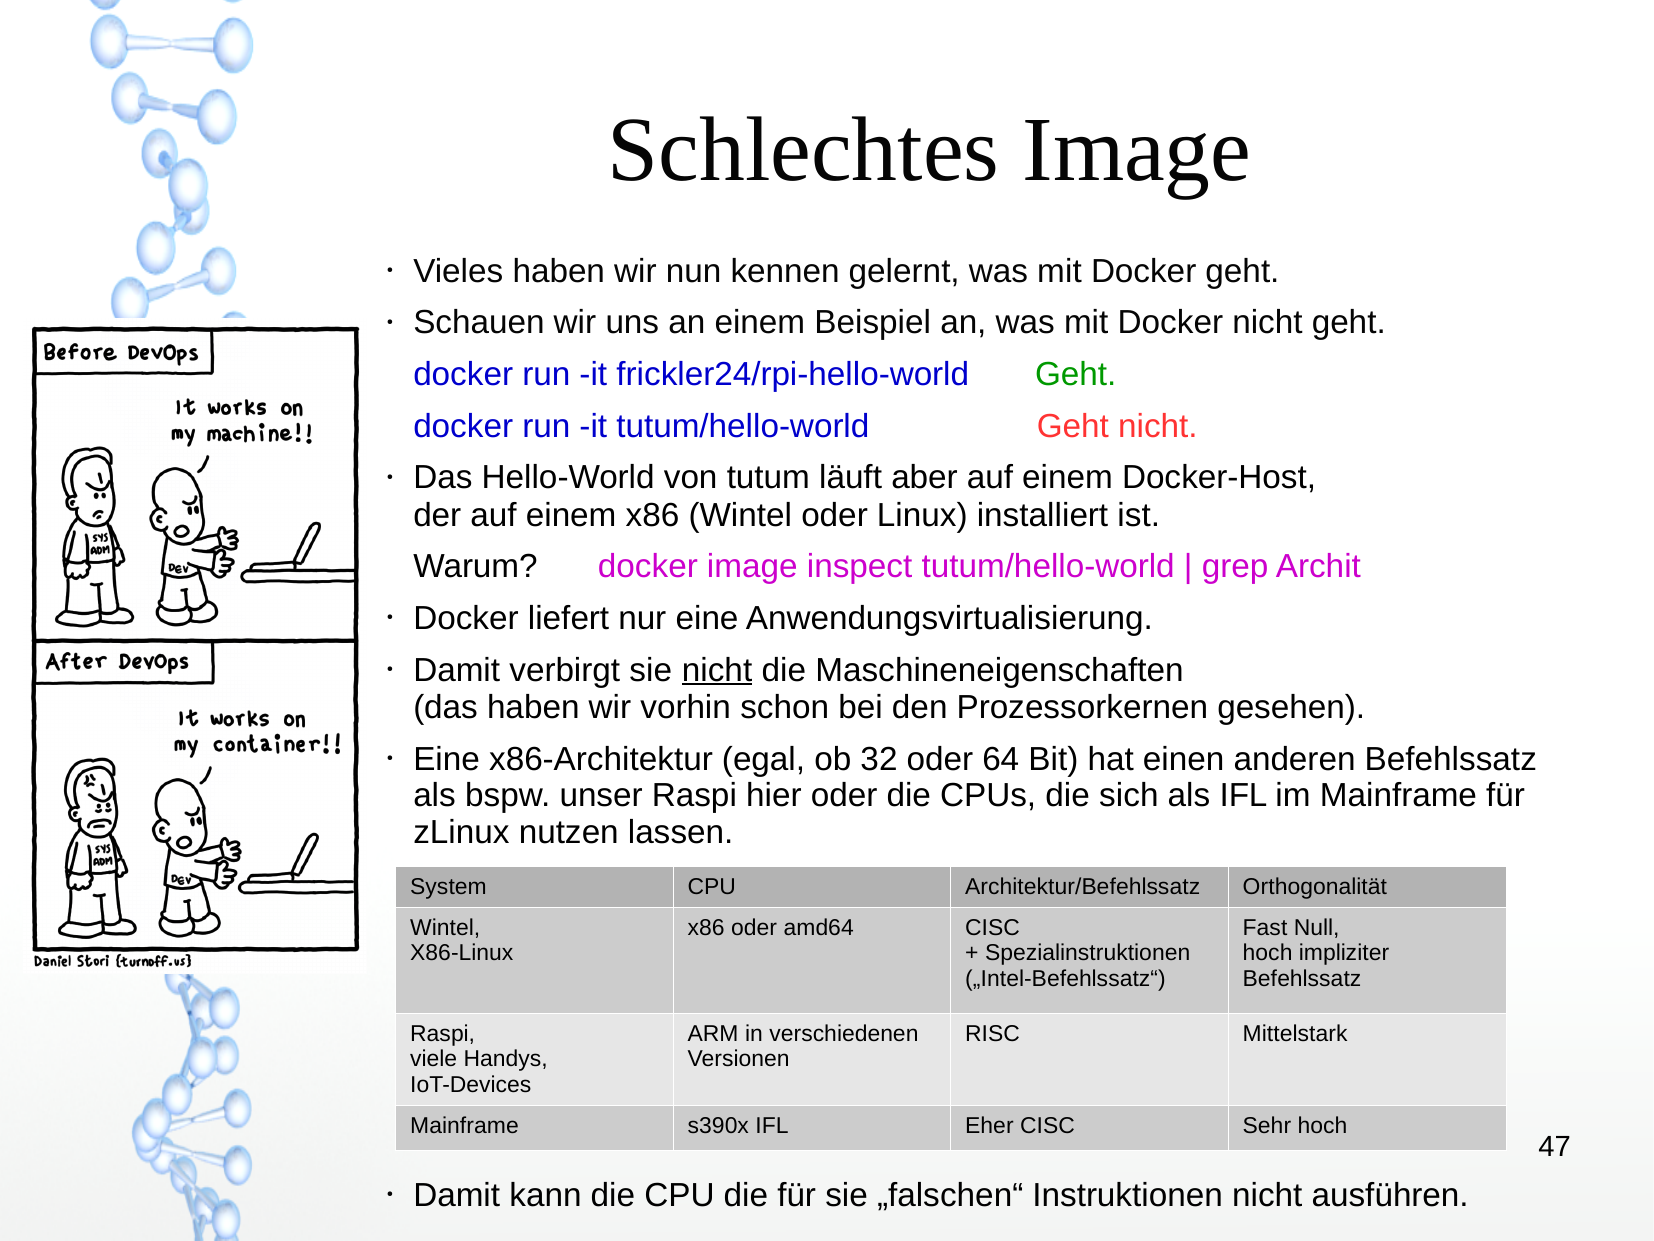

# Schlechtes Image
Vieles haben wir nun kennen gelernt, was mit Docker geht.
Schauen wir uns an einem Beispiel an, was mit Docker nicht geht.
docker run -it frickler24/rpi-hello-world Geht.
docker run -it tutum/hello-world Geht nicht.
Das Hello-World von tutum läuft aber auf einem Docker-Host,
der auf einem x86 (Wintel oder Linux) installiert ist.
Warum?		docker image inspect tutum/hello-world | grep Archit
Docker liefert nur eine Anwendungsvirtualisierung.
Damit verbirgt sie nicht die Maschineneigenschaften
(das haben wir vorhin schon bei den Prozessorkernen gesehen).
Eine x86-Architektur (egal, ob 32 oder 64 Bit) hat einen anderen Befehlssatz als bspw. unser Raspi hier oder die CPUs, die sich als IFL im Mainframe für zLinux nutzen lassen.
Damit kann die CPU die für sie „falschen“ Instruktionen nicht ausführen.
| System | CPU | Architektur/Befehlssatz | Orthogonalität |
| --- | --- | --- | --- |
| Wintel, X86-Linux | x86 oder amd64 | CISC + Spezialinstruktionen („Intel-Befehlssatz“) | Fast Null, hoch impliziter Befehlssatz |
| Raspi, viele Handys, IoT-Devices | ARM in verschiedenen Versionen | RISC | Mittelstark |
| Mainframe | s390x IFL | Eher CISC | Sehr hoch |
47